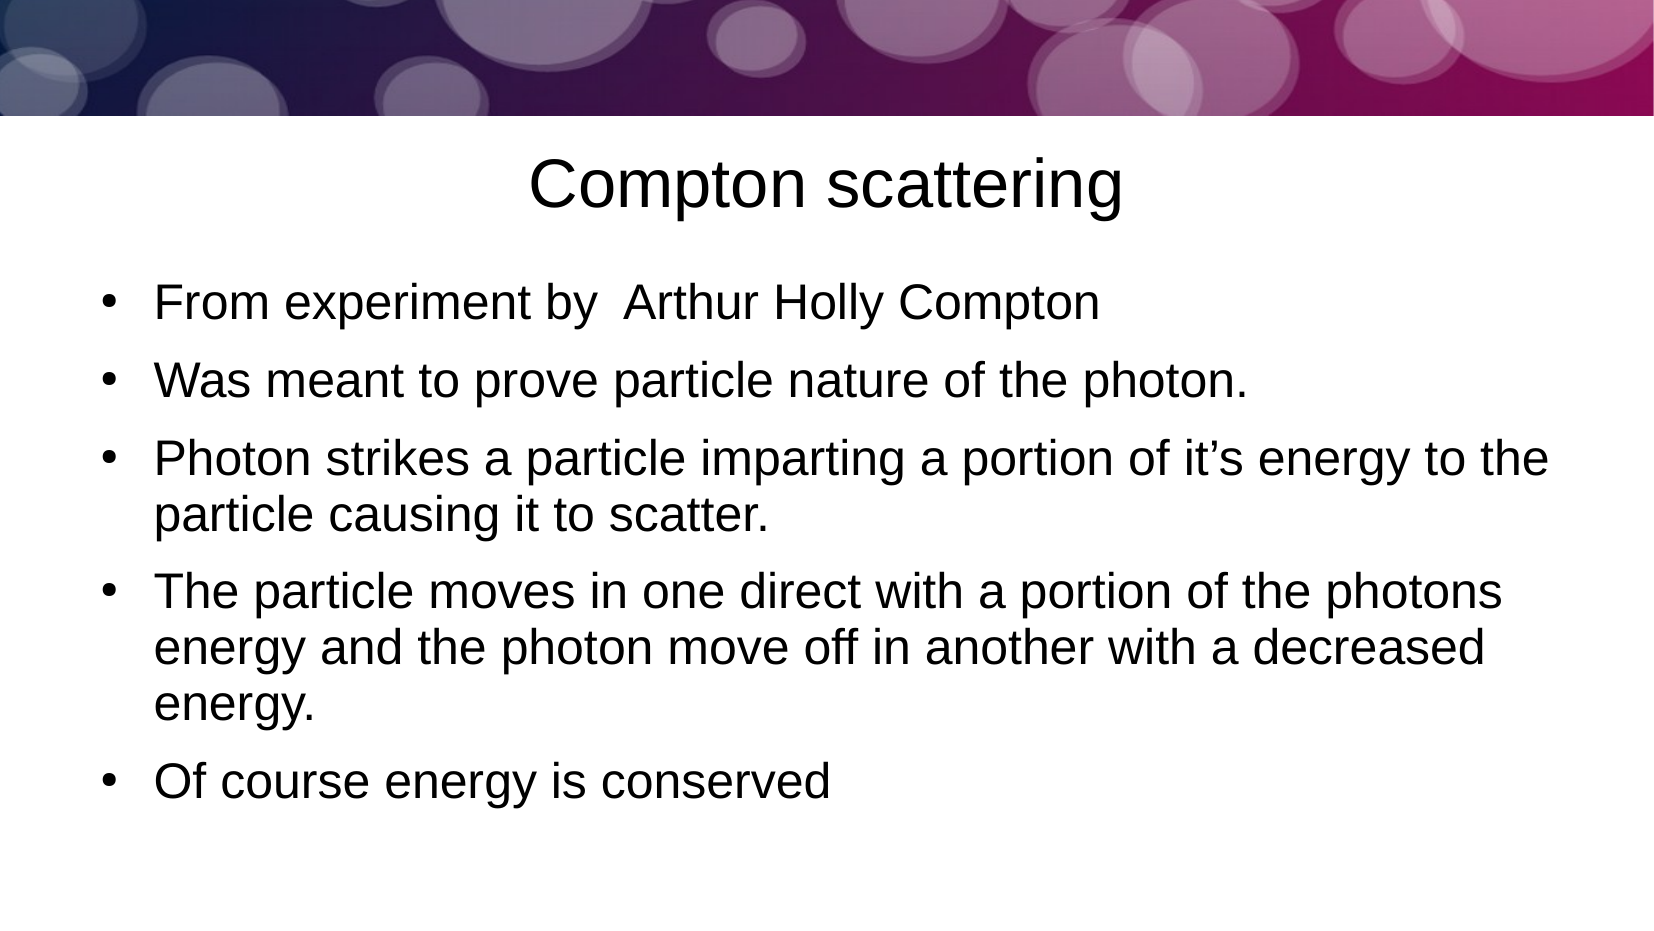

# Compton scattering
From experiment by Arthur Holly Compton
Was meant to prove particle nature of the photon.
Photon strikes a particle imparting a portion of it’s energy to the particle causing it to scatter.
The particle moves in one direct with a portion of the photons energy and the photon move off in another with a decreased energy.
Of course energy is conserved